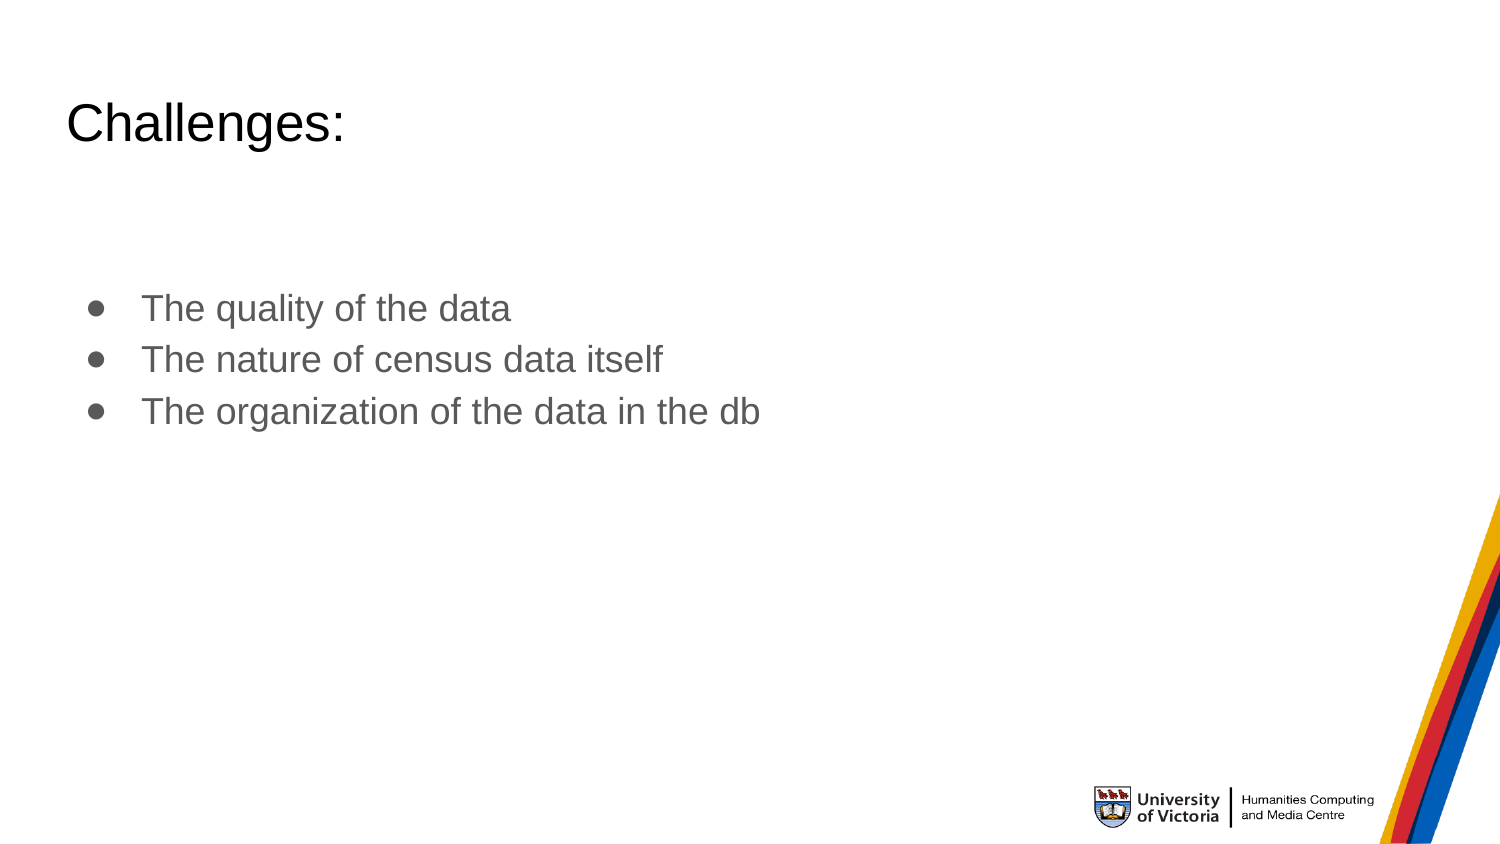

# Challenges:
The quality of the data
The nature of census data itself
The organization of the data in the db